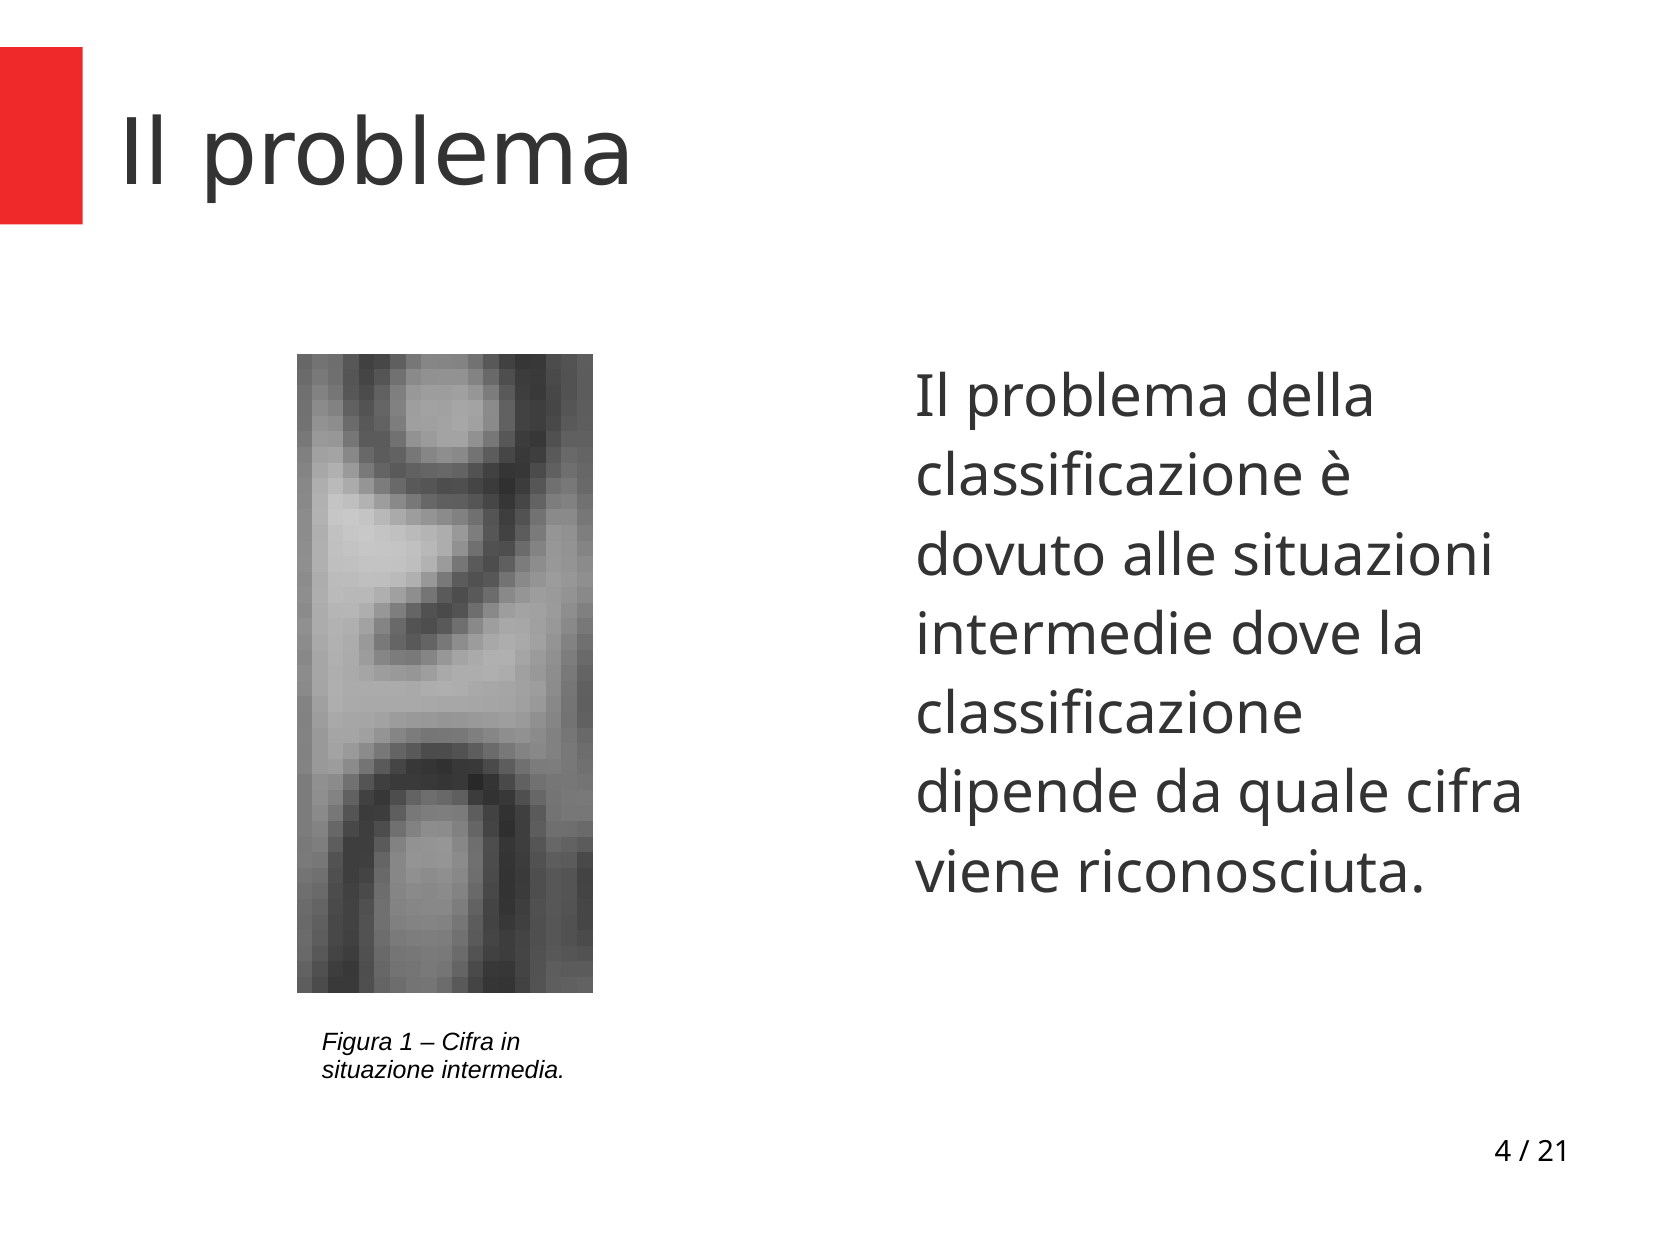

# Il problema
Il problema della classificazione è dovuto alle situazioni intermedie dove la classificazione dipende da quale cifra viene riconosciuta.
Figura 1 – Cifra in situazione intermedia.
4